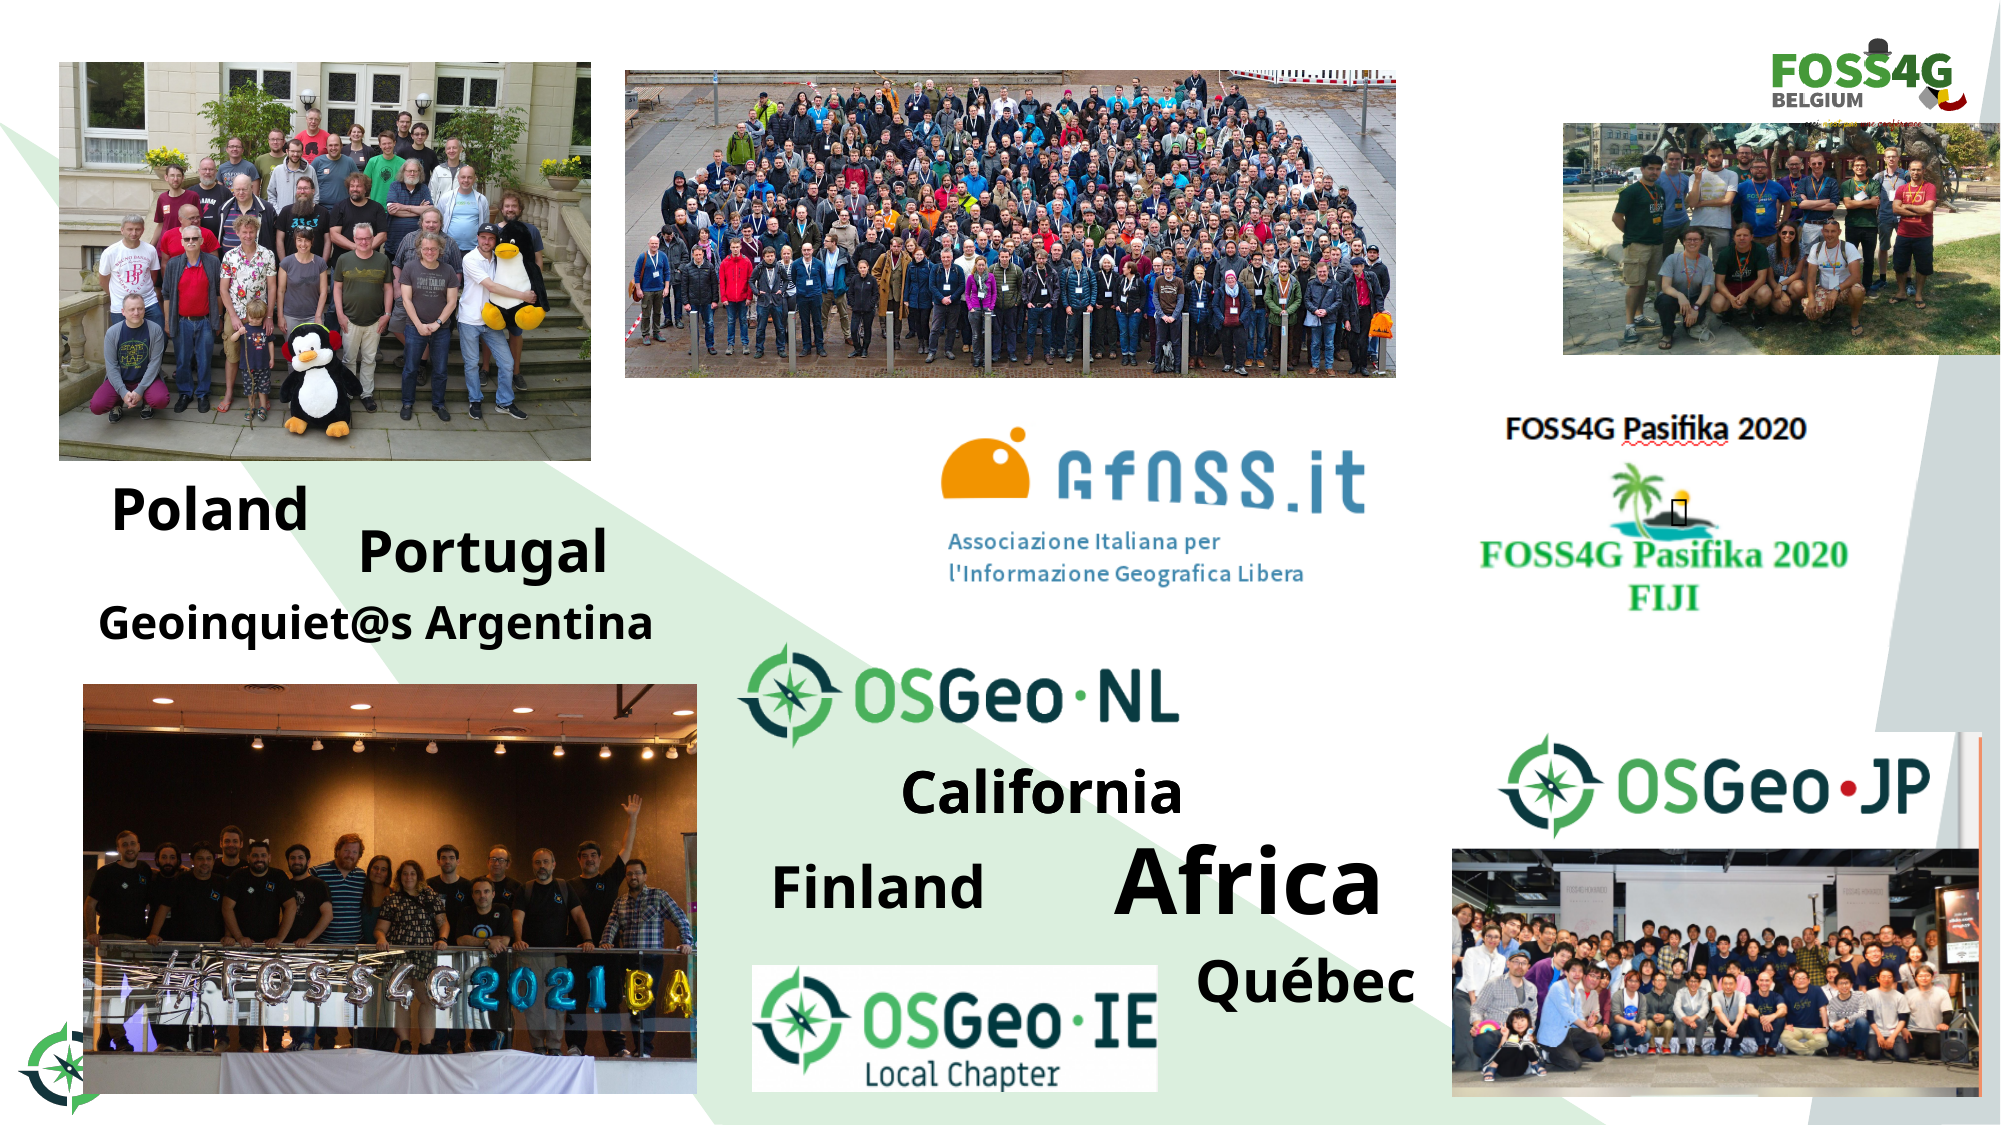

ﾲ
Poland
Portugal
Geoinquiet@s Argentina
California
California
 Africa
Finland
Québec